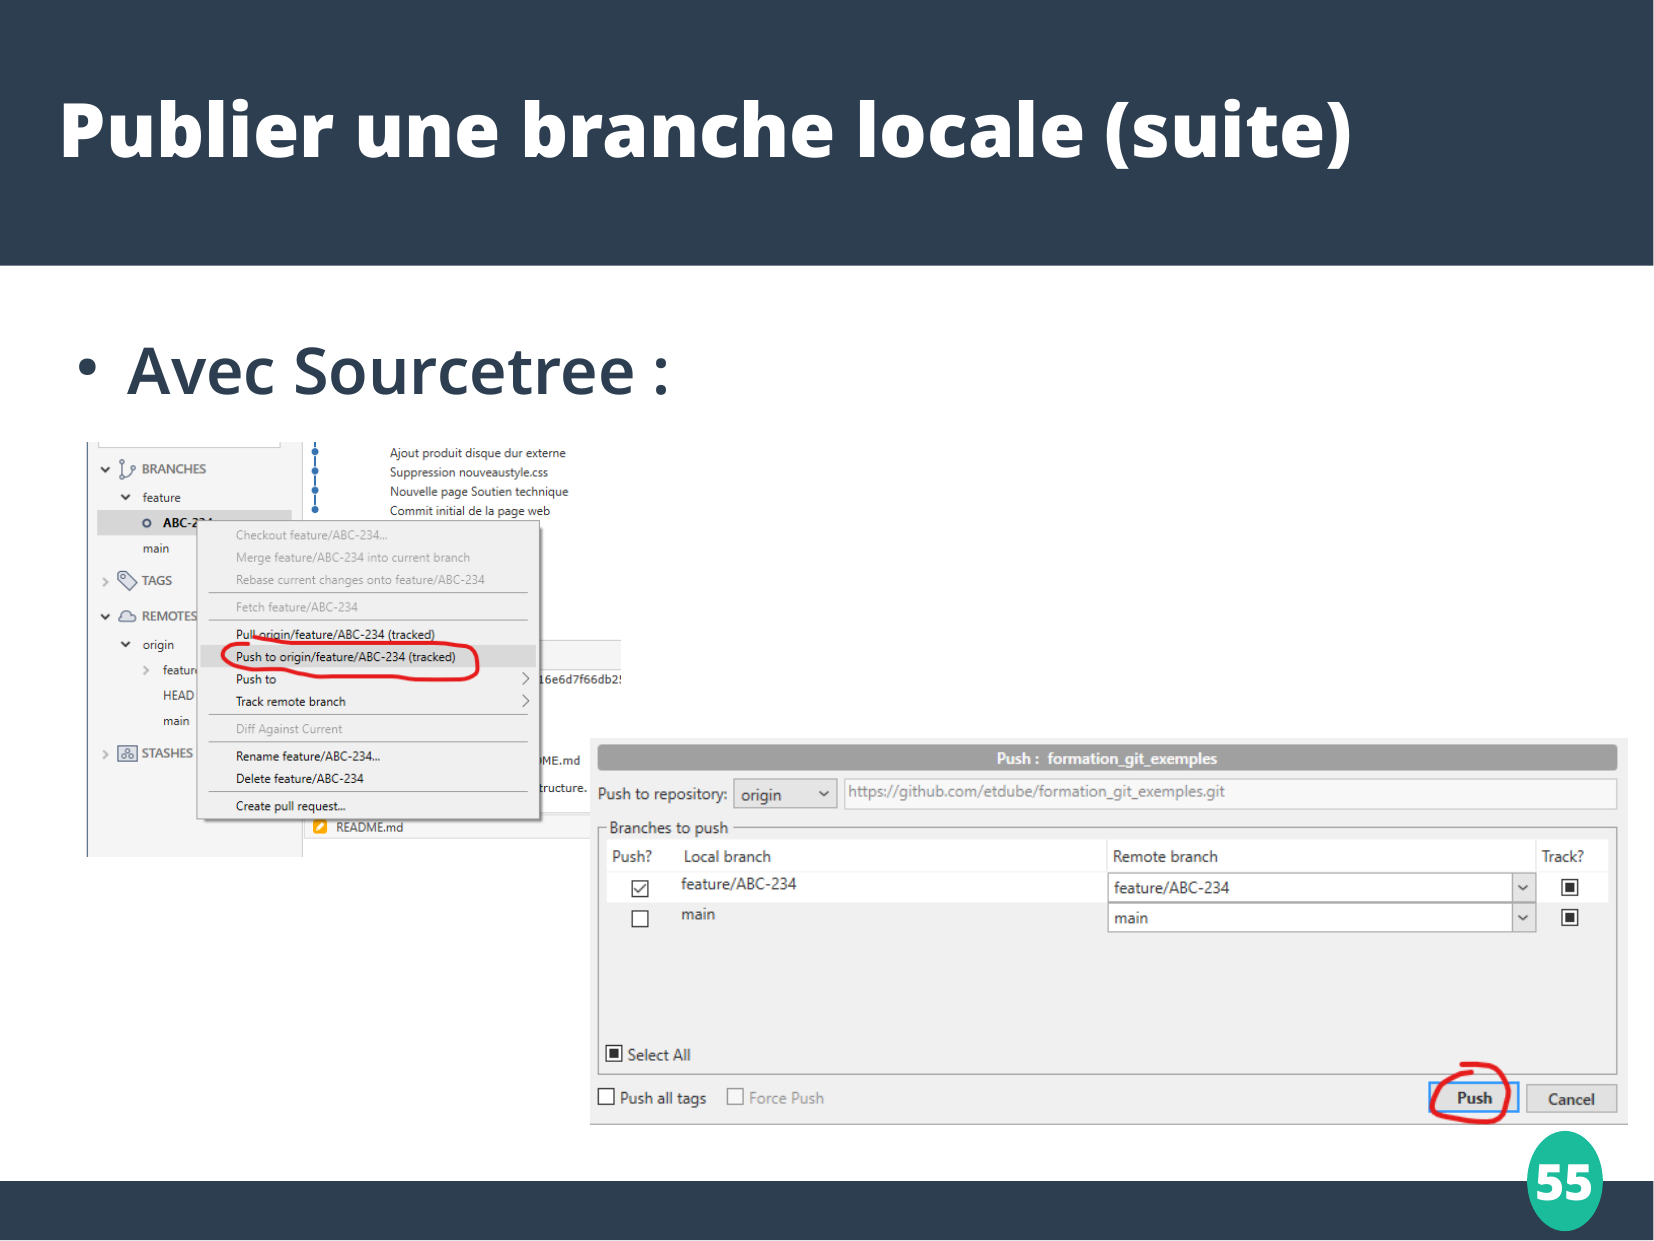

# Publier une branche locale (suite)
Avec Sourcetree :